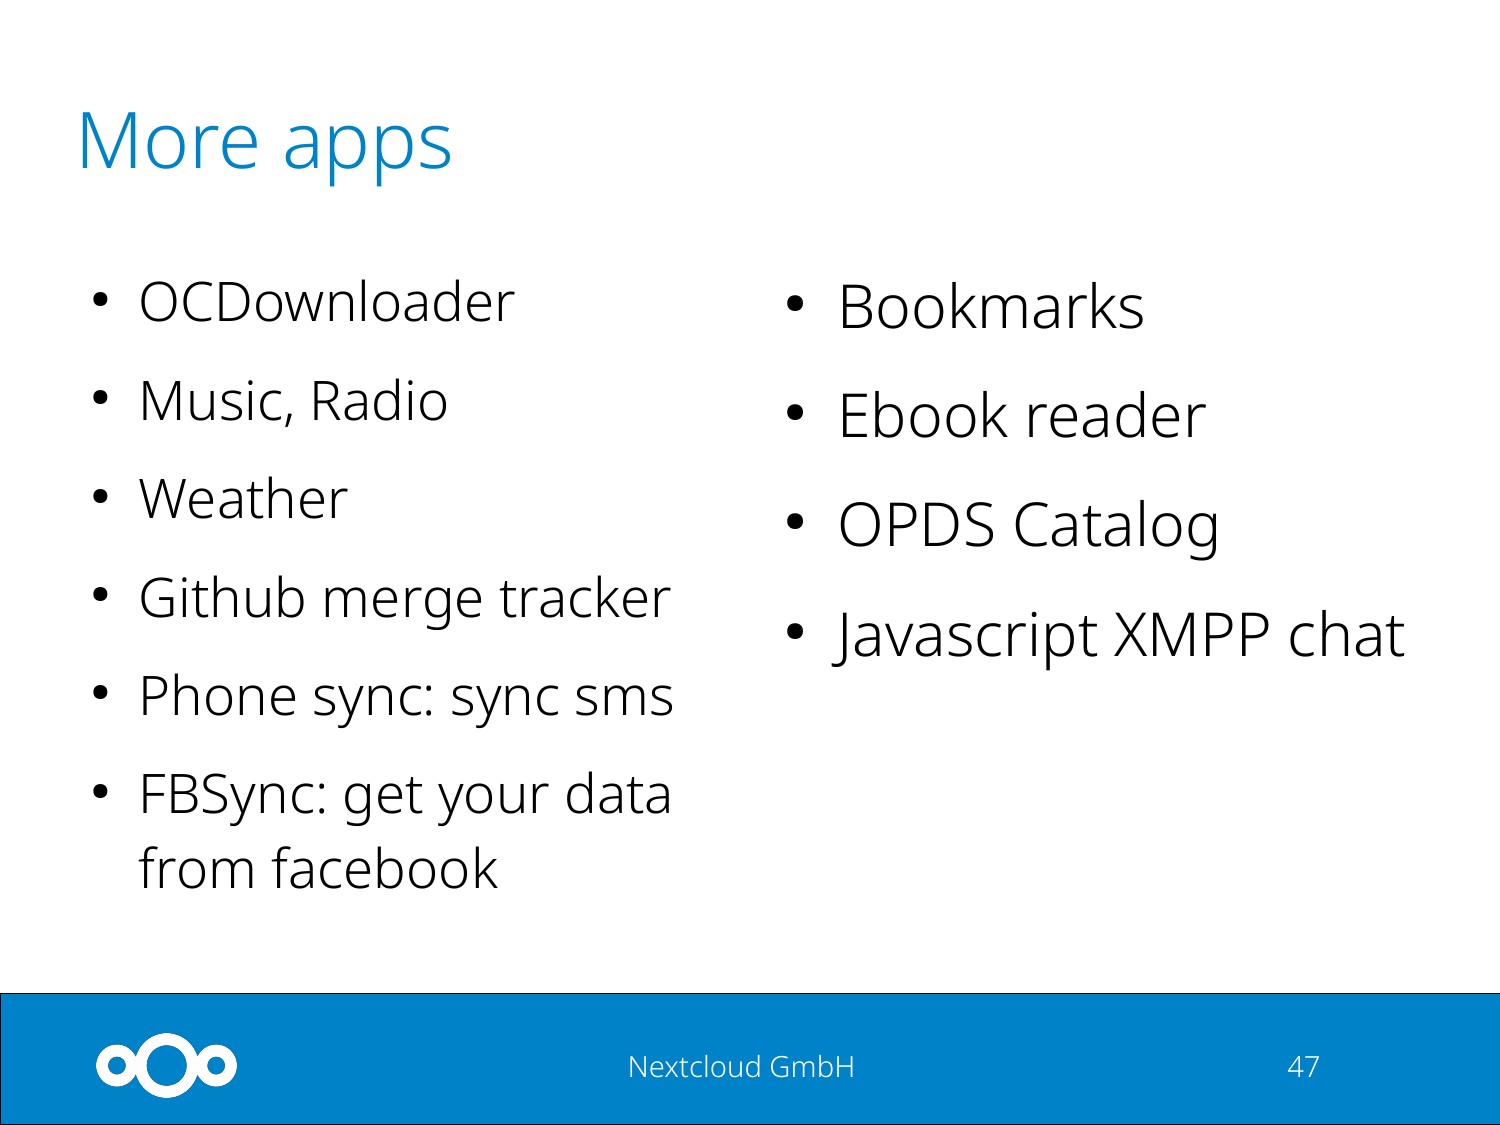

# More apps
OCDownloader
Music, Radio
Weather
Github merge tracker
Phone sync: sync sms
FBSync: get your data from facebook
Bookmarks
Ebook reader
OPDS Catalog
Javascript XMPP chat
© struktur AG
47